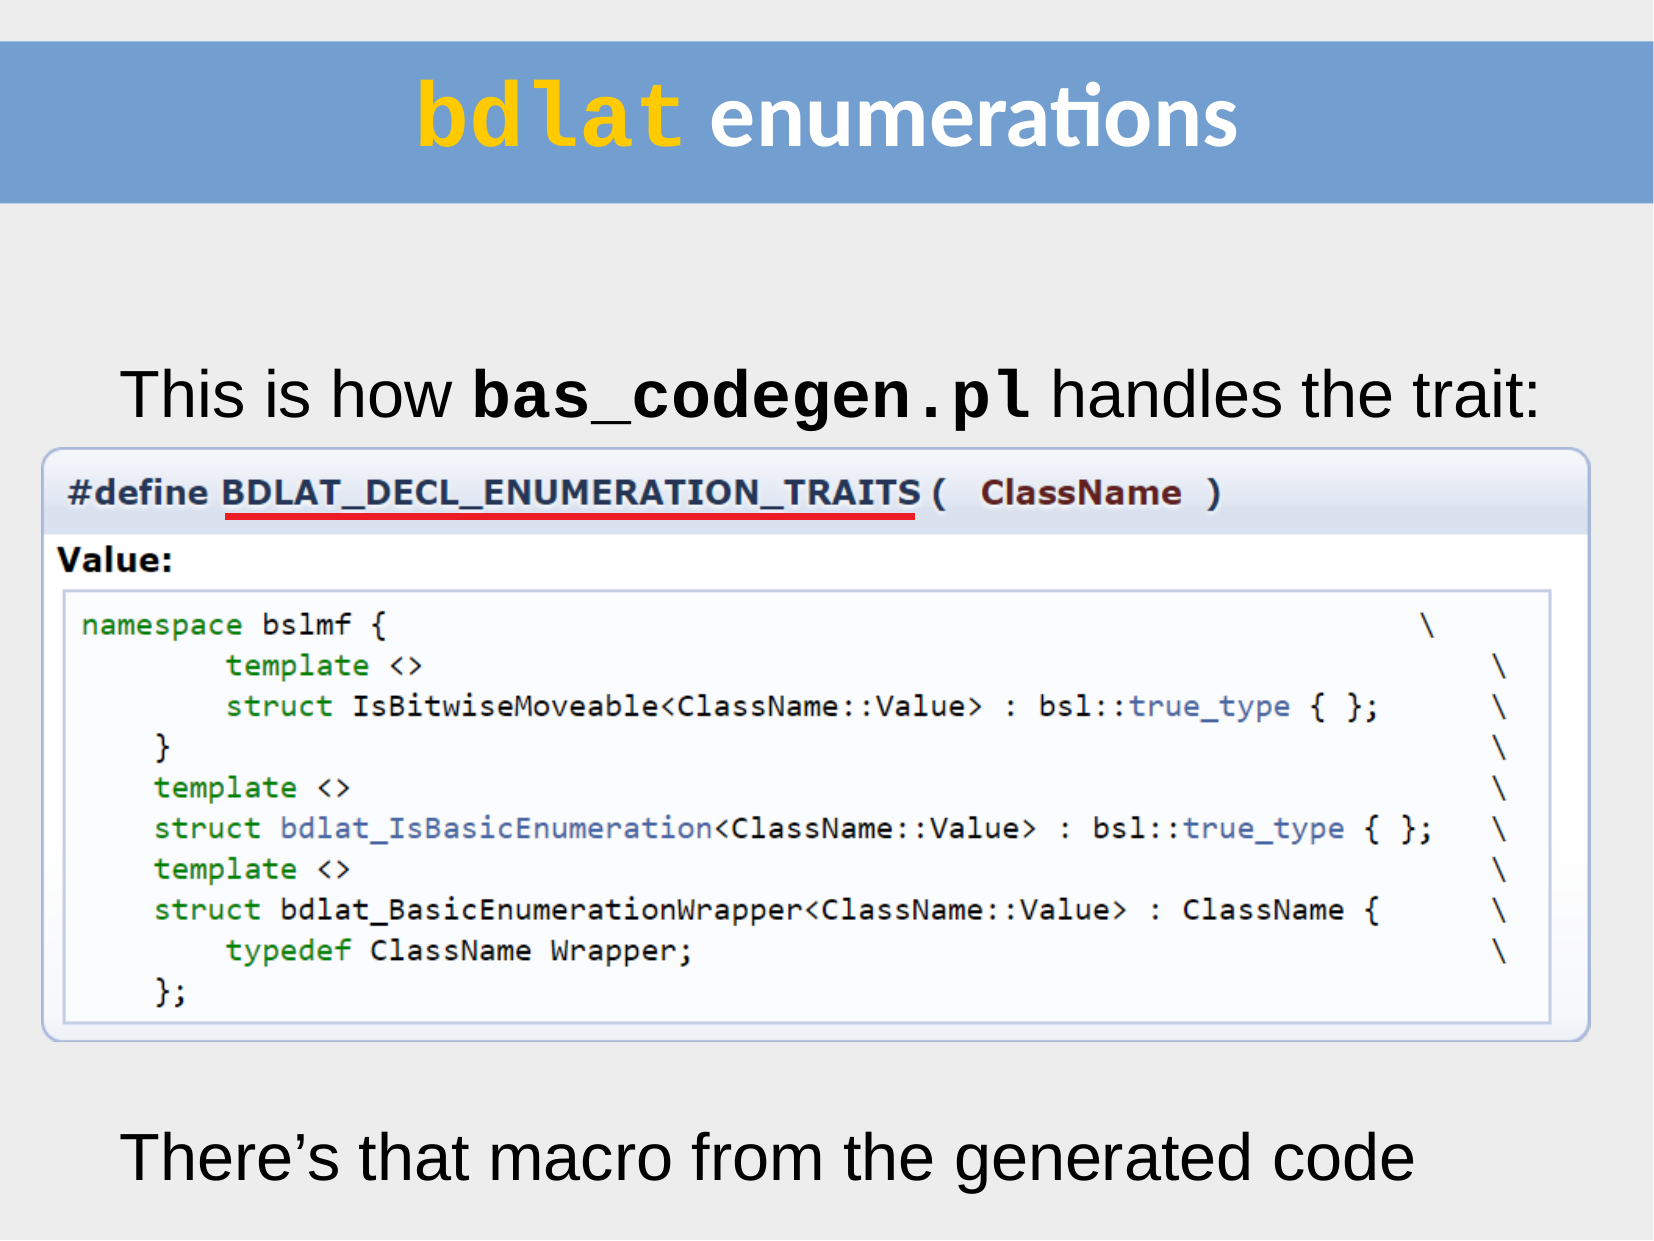

# bdlat enumerations
This is how bas_codegen.pl handles the trait:
There’s that macro from the generated code